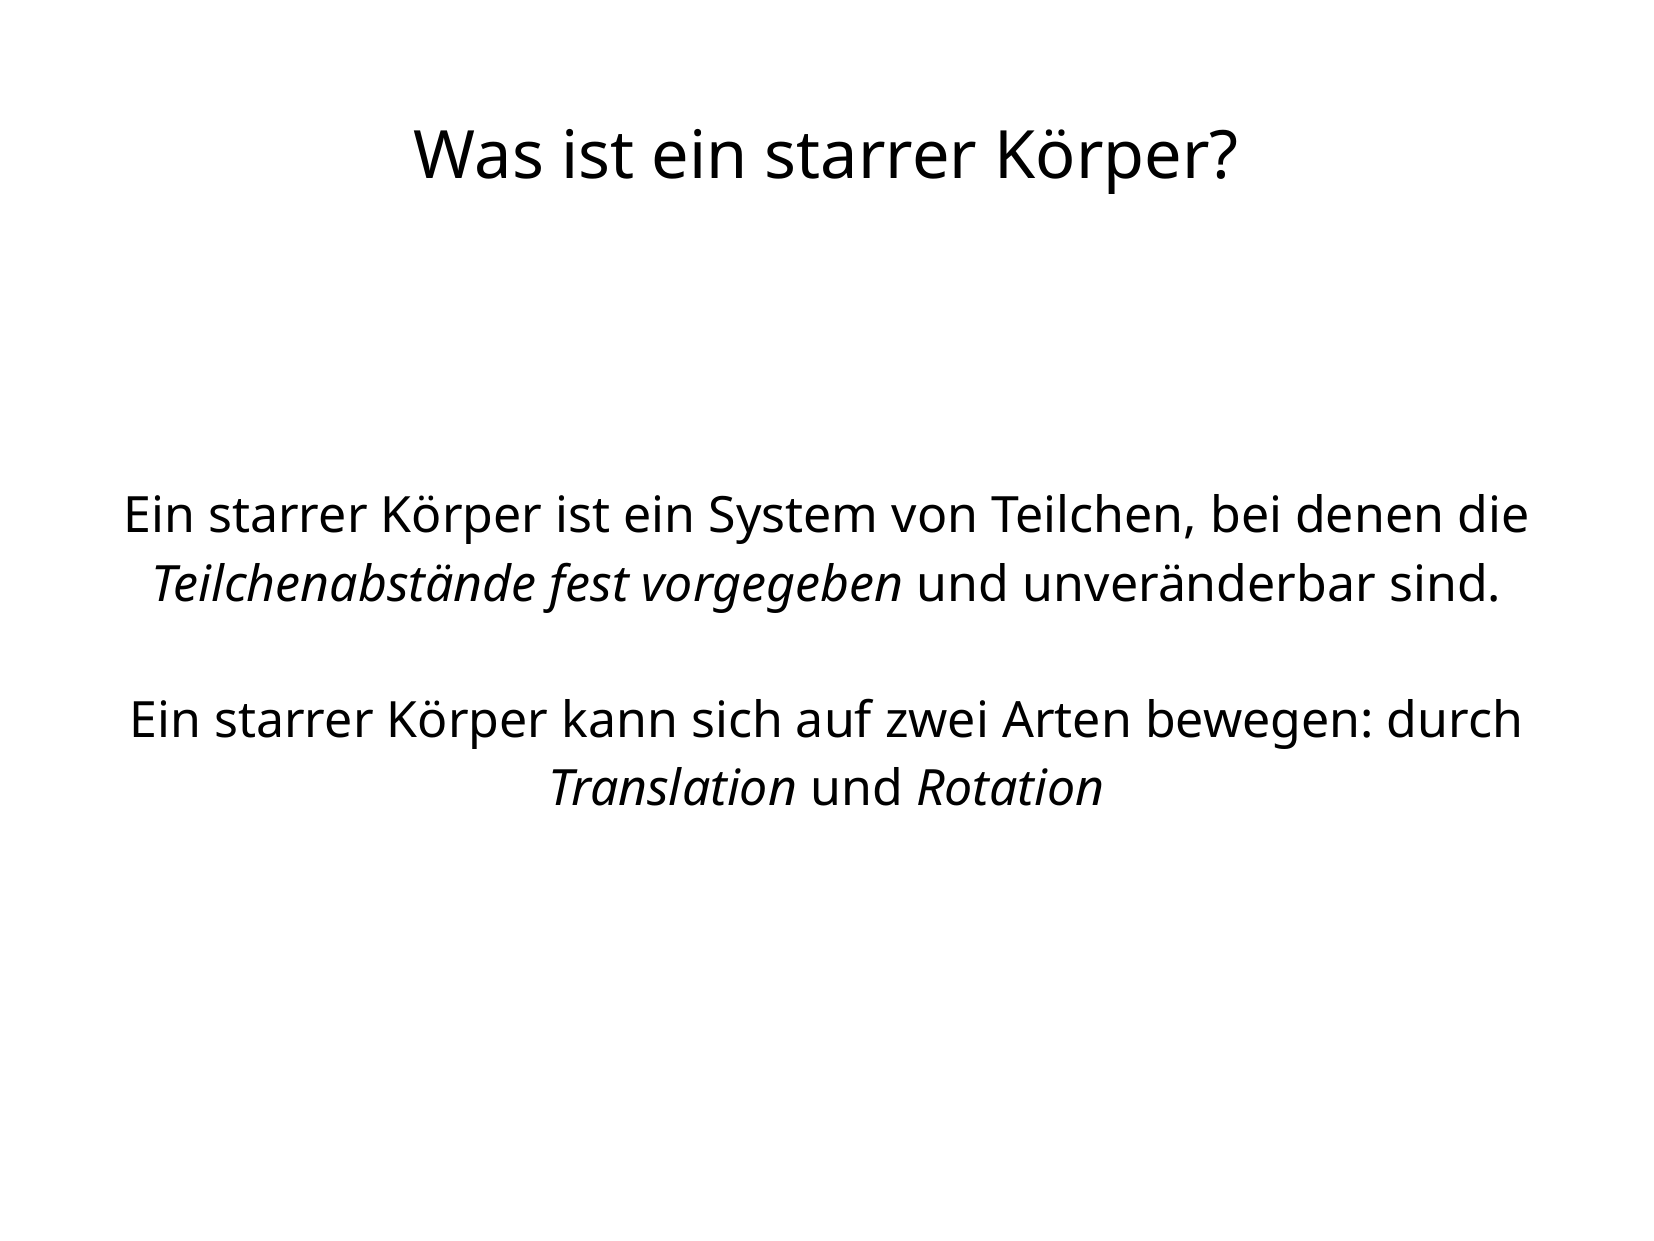

# Was ist ein starrer Körper?
Ein starrer Körper ist ein System von Teilchen, bei denen die Teilchenabstände fest vorgegeben und unveränderbar sind.
Ein starrer Körper kann sich auf zwei Arten bewegen: durch Translation und Rotation